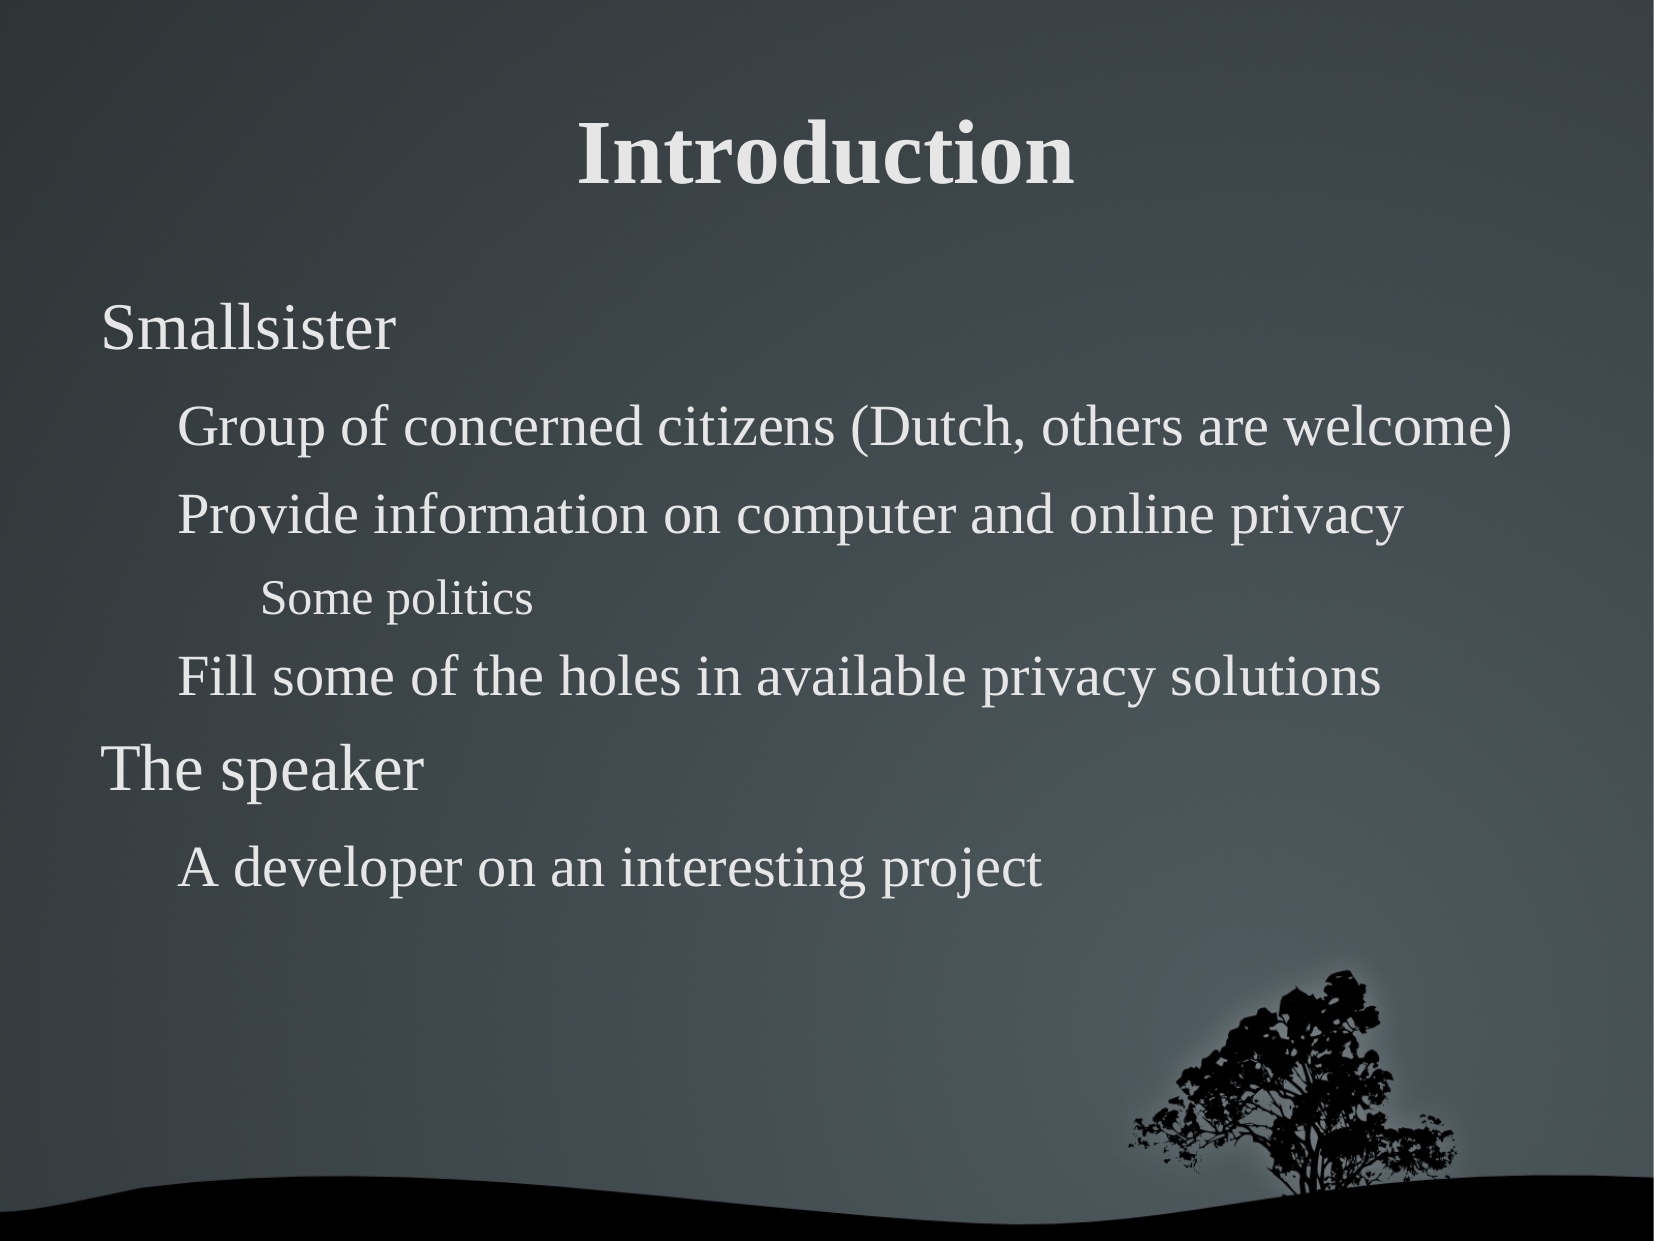

# Introduction
Smallsister
Group of concerned citizens (Dutch, others are welcome)
Provide information on computer and online privacy
Some politics
Fill some of the holes in available privacy solutions
The speaker
A developer on an interesting project